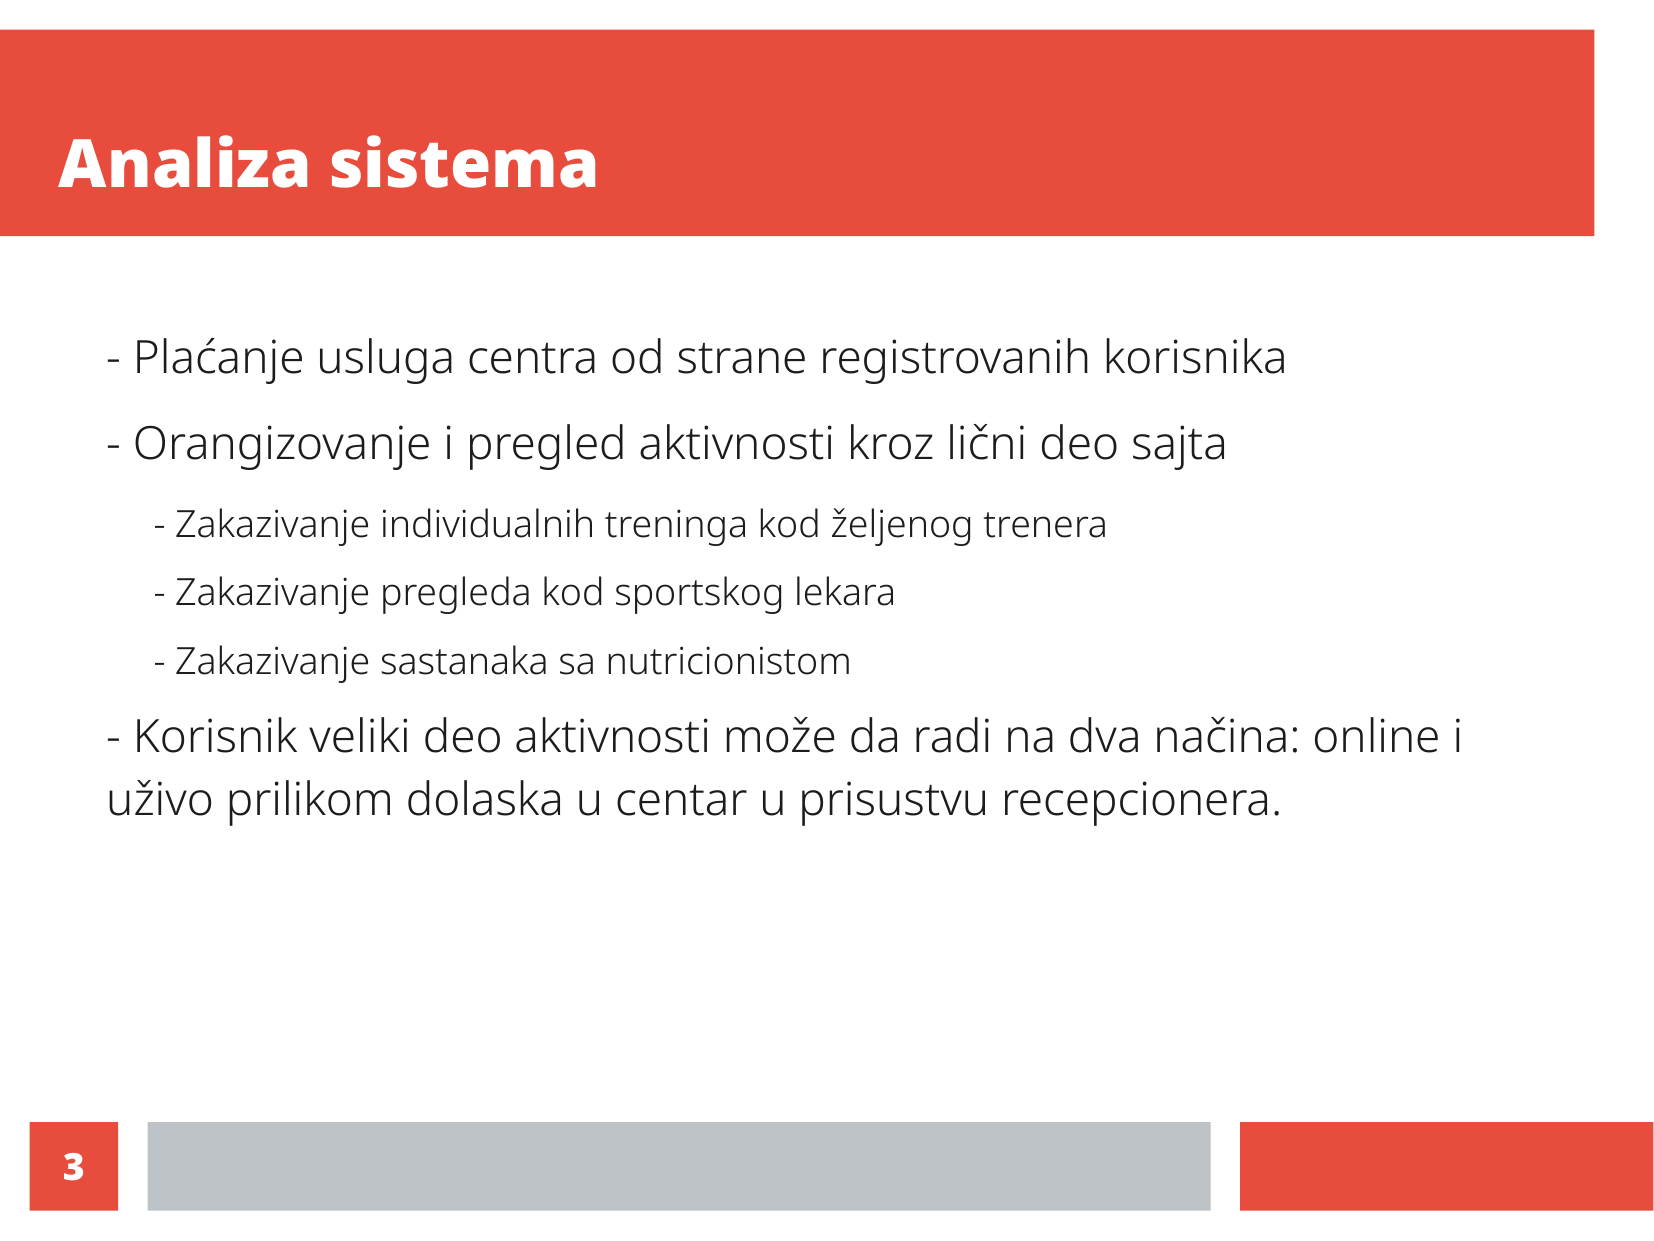

# Analiza sistema
- Plaćanje usluga centra od strane registrovanih korisnika
- Orangizovanje i pregled aktivnosti kroz lični deo sajta
- Zakazivanje individualnih treninga kod željenog trenera
- Zakazivanje pregleda kod sportskog lekara
- Zakazivanje sastanaka sa nutricionistom
- Korisnik veliki deo aktivnosti može da radi na dva načina: online i uživo prilikom dolaska u centar u prisustvu recepcionera.
3